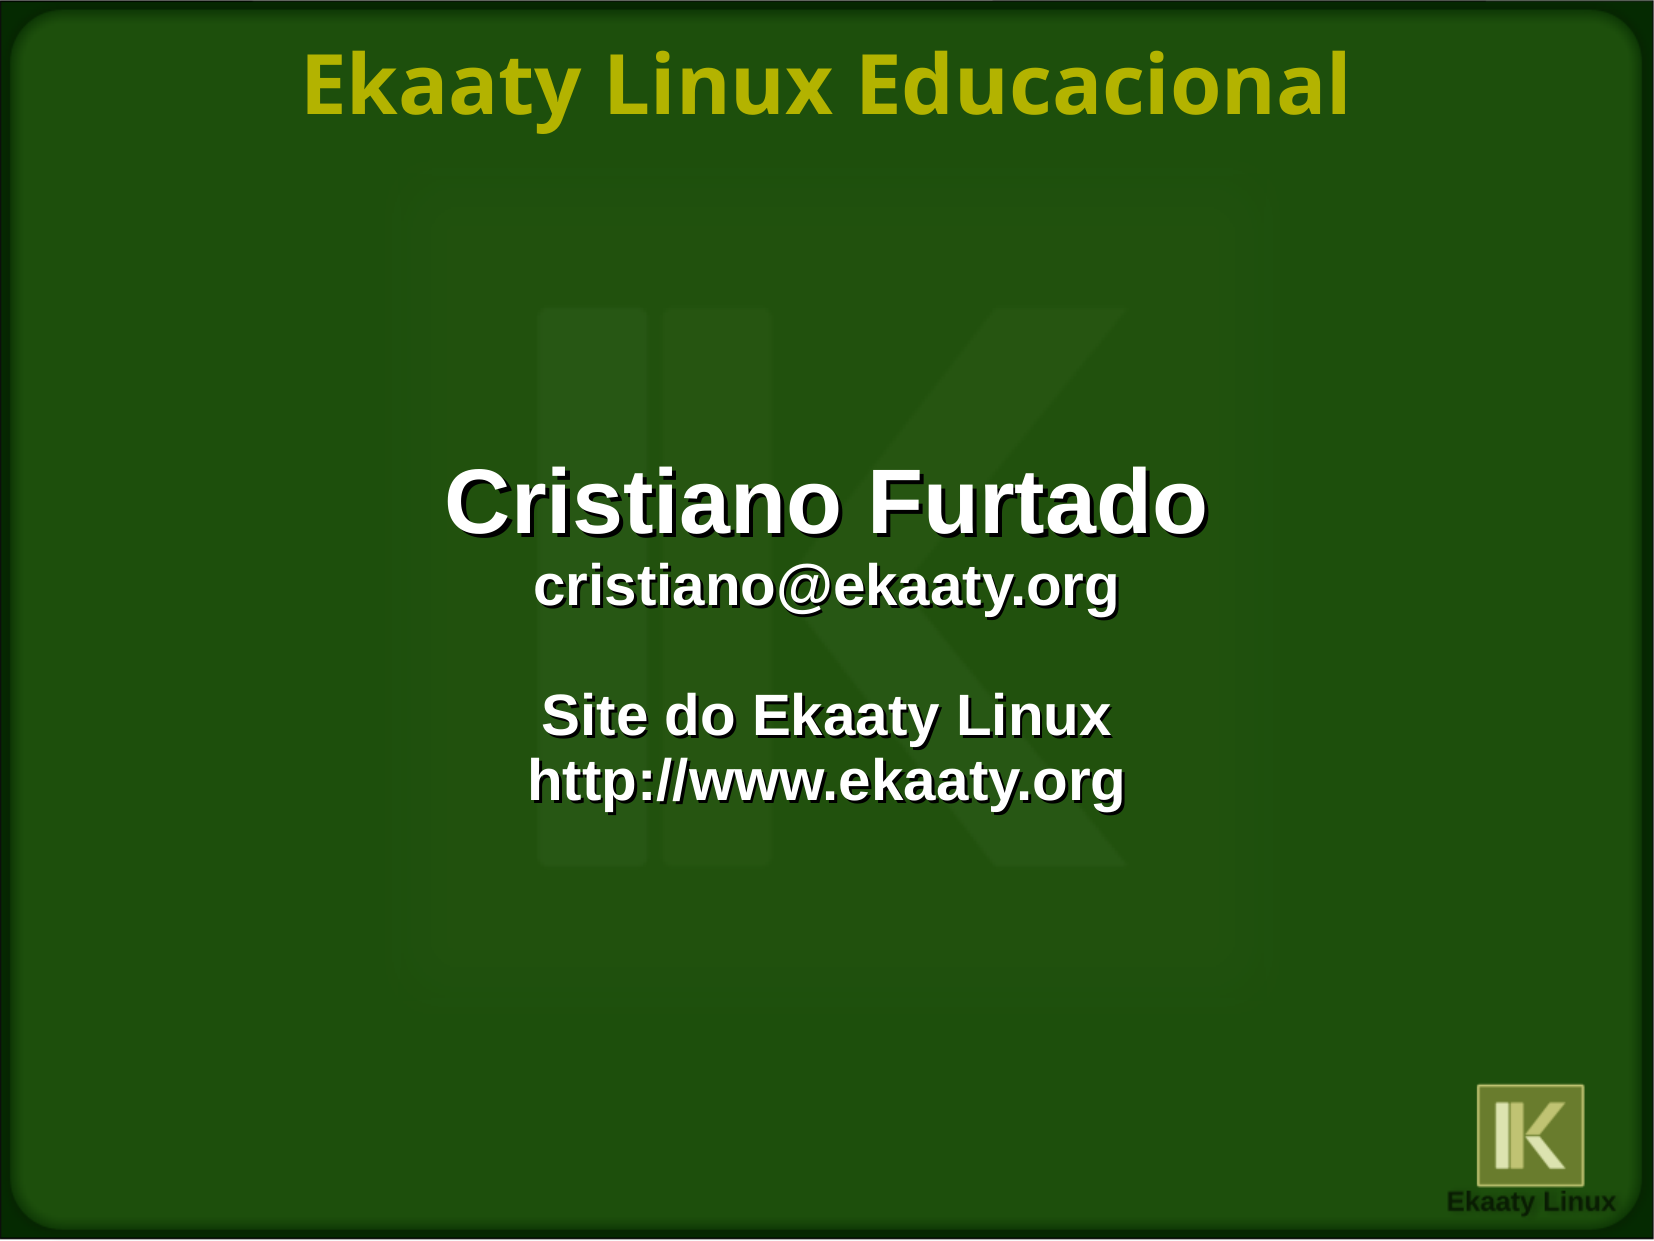

Ekaaty Linux Educacional
# Cristiano Furtado cristiano@ekaaty.org Site do Ekaaty Linux http://www.ekaaty.org